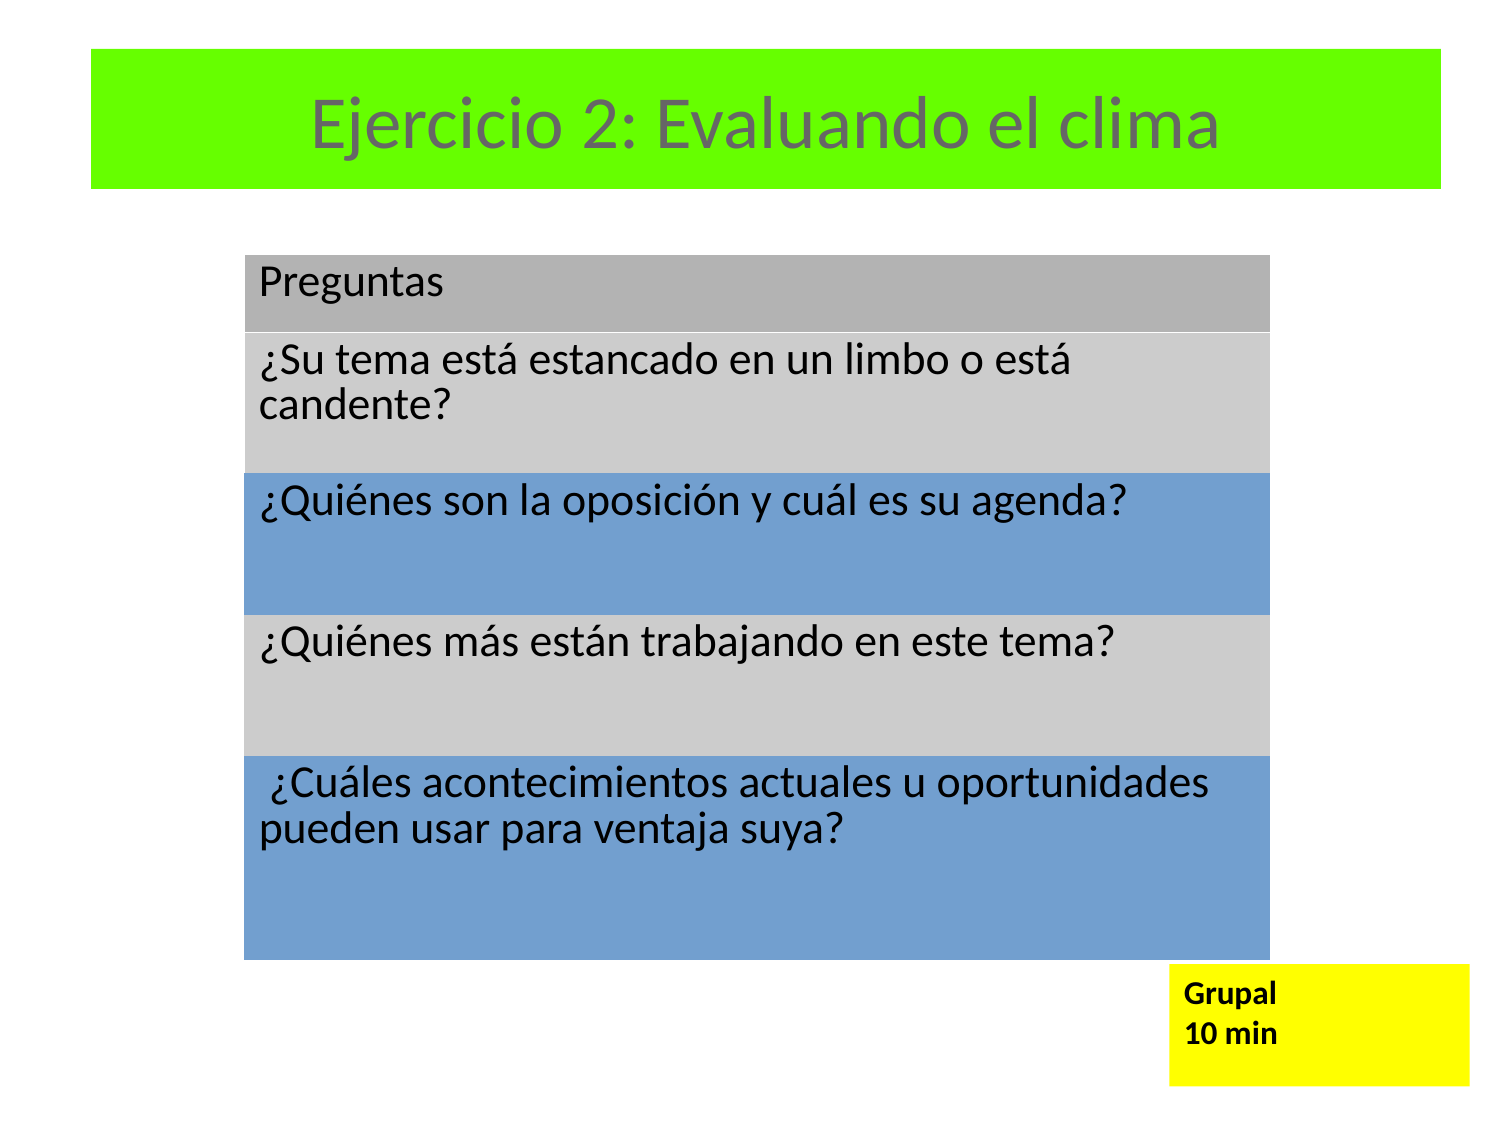

Ejercicio 2: Evaluando el clima
| Preguntas |
| --- |
| ¿Su tema está estancado en un limbo o está candente? |
| ¿Quiénes son la oposición y cuál es su agenda? |
| ¿Quiénes más están trabajando en este tema? |
| ¿Cuáles acontecimientos actuales u oportunidades pueden usar para ventaja suya? |
Grupal
10 min